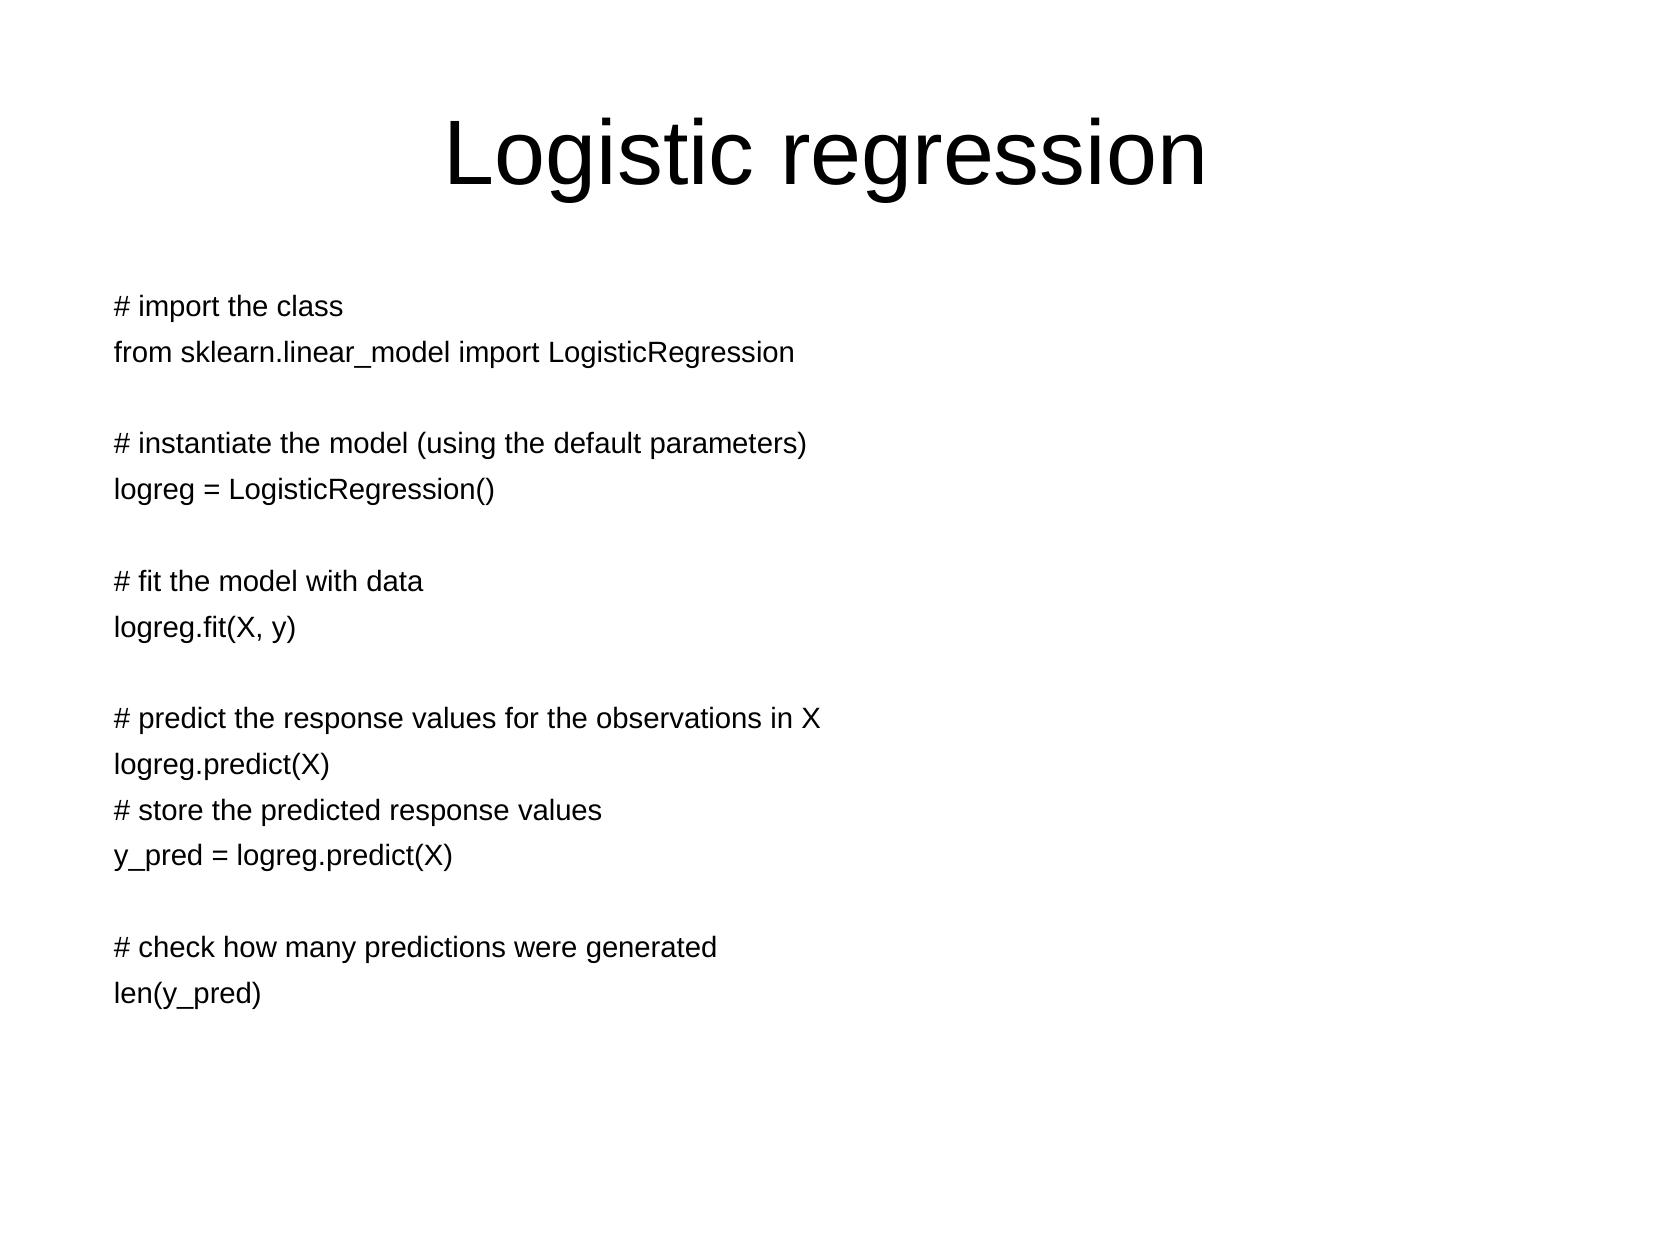

# Logistic regression
# import the class
from sklearn.linear_model import LogisticRegression
# instantiate the model (using the default parameters)
logreg = LogisticRegression()
# fit the model with data
logreg.fit(X, y)
# predict the response values for the observations in X
logreg.predict(X)
# store the predicted response values
y_pred = logreg.predict(X)
# check how many predictions were generated
len(y_pred)